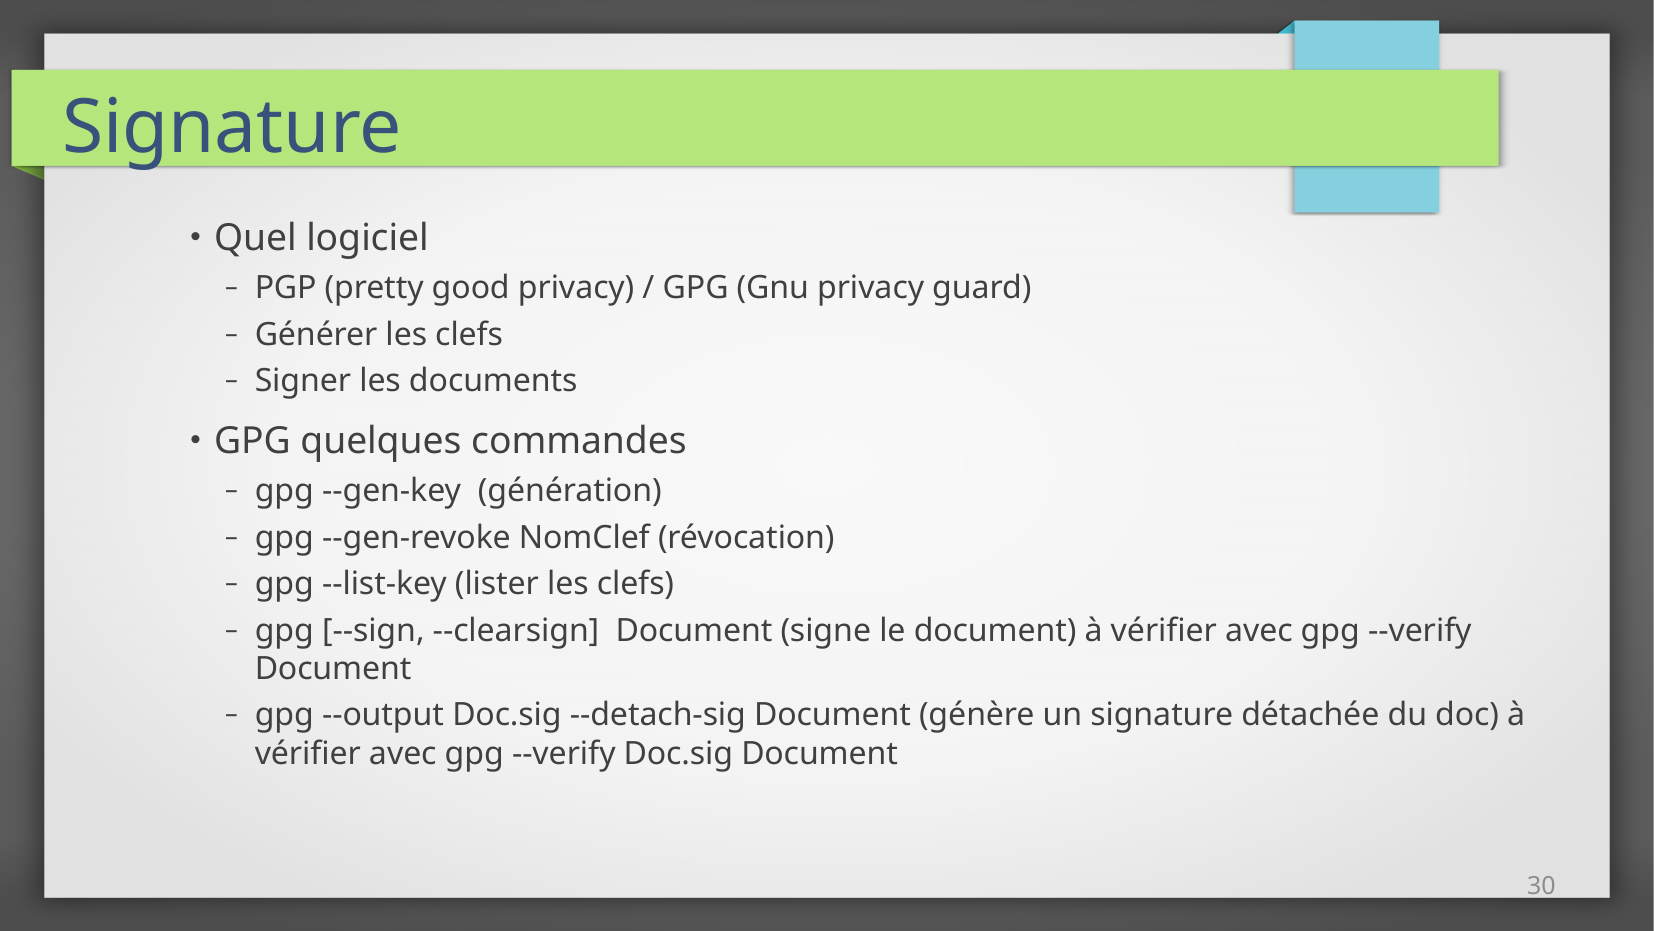

Signature
Quel logiciel
PGP (pretty good privacy) / GPG (Gnu privacy guard)
Générer les clefs
Signer les documents
GPG quelques commandes
gpg --gen-key (génération)
gpg --gen-revoke NomClef (révocation)
gpg --list-key (lister les clefs)
gpg [--sign, --clearsign] Document (signe le document) à vérifier avec gpg --verify Document
gpg --output Doc.sig --detach-sig Document (génère un signature détachée du doc) à vérifier avec gpg --verify Doc.sig Document